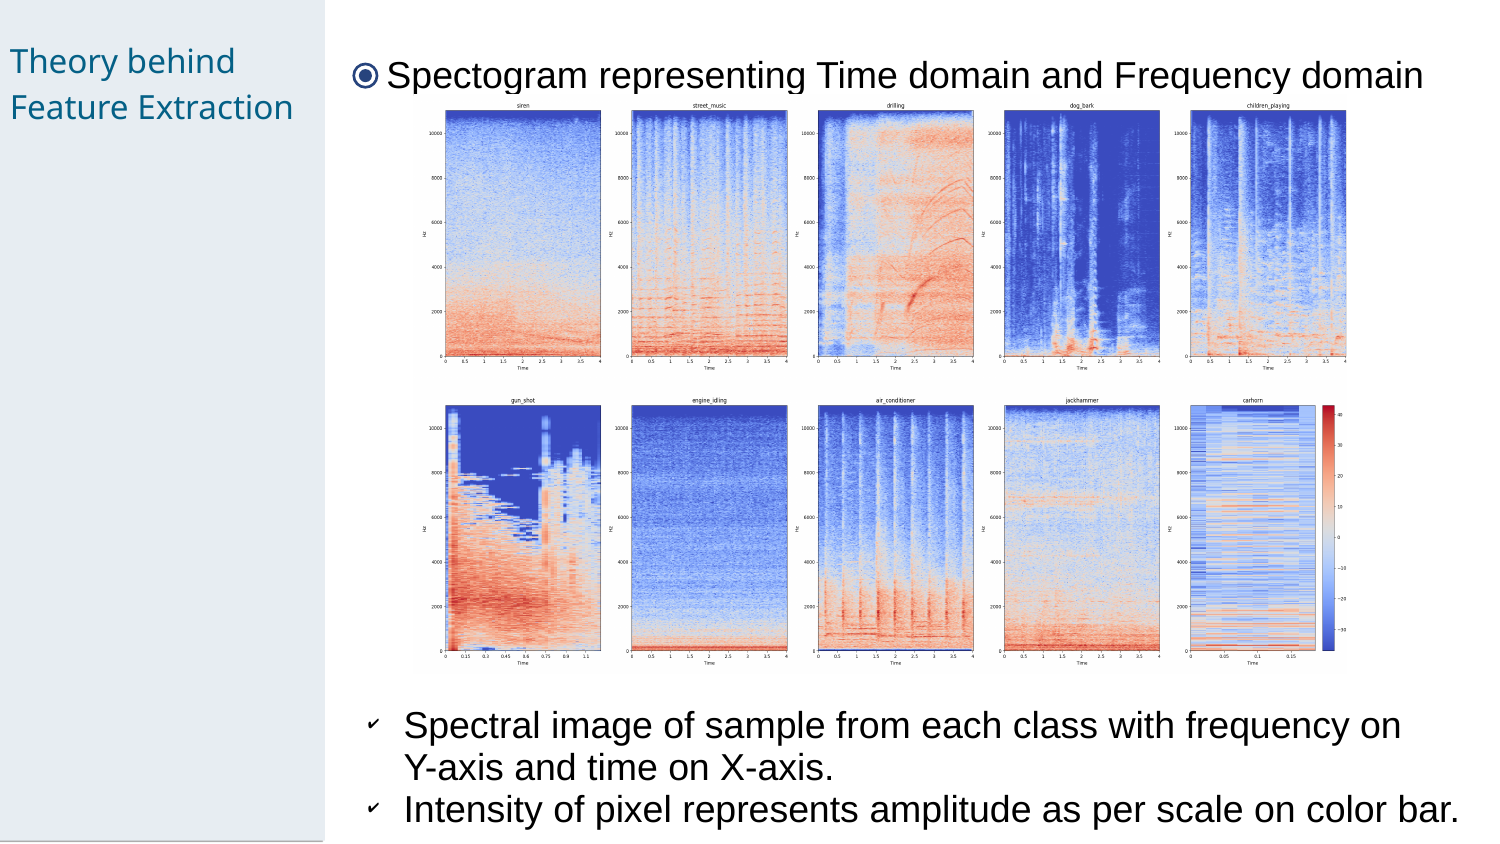

Theory behind
Feature Extraction
Spectogram representing Time domain and Frequency domain
Spectral image of sample from each class with frequency on
Y-axis and time on X-axis.
Intensity of pixel represents amplitude as per scale on color bar.